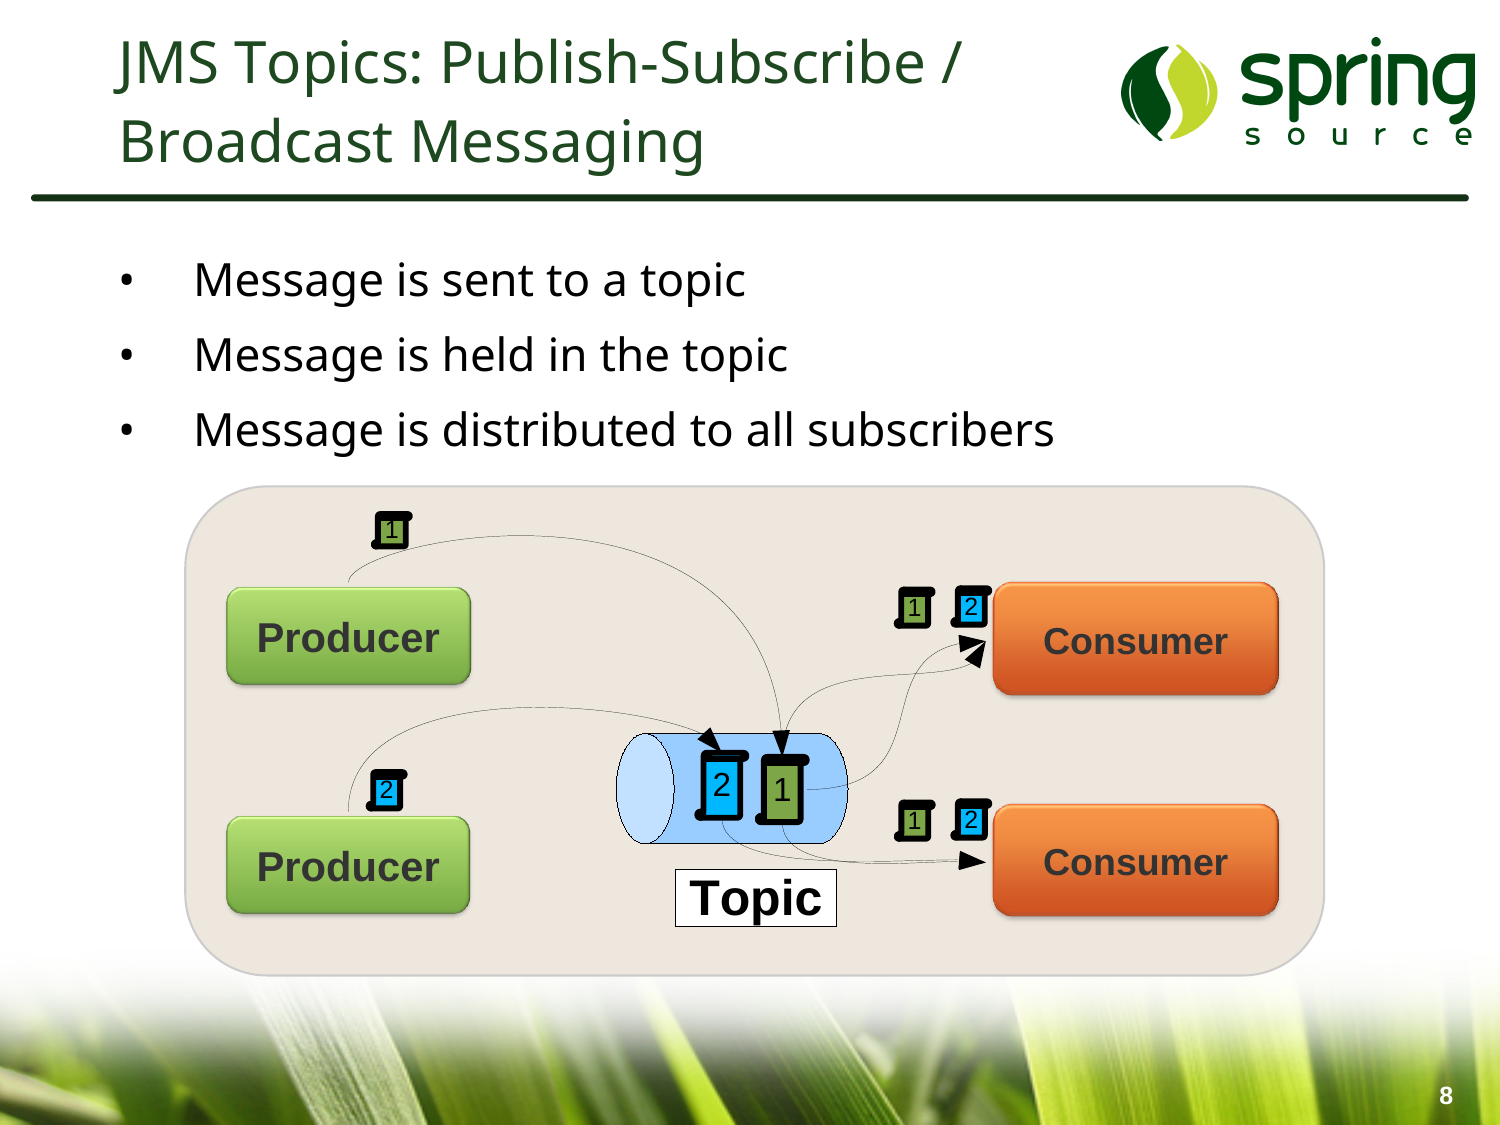

# JMS Topics: Publish-Subscribe / Broadcast Messaging
Message is sent to a topic
Message is held in the topic
Message is distributed to all subscribers
1
Consumer
Producer
2
1
2
1
2
Consumer
2
1
Producer
Topic